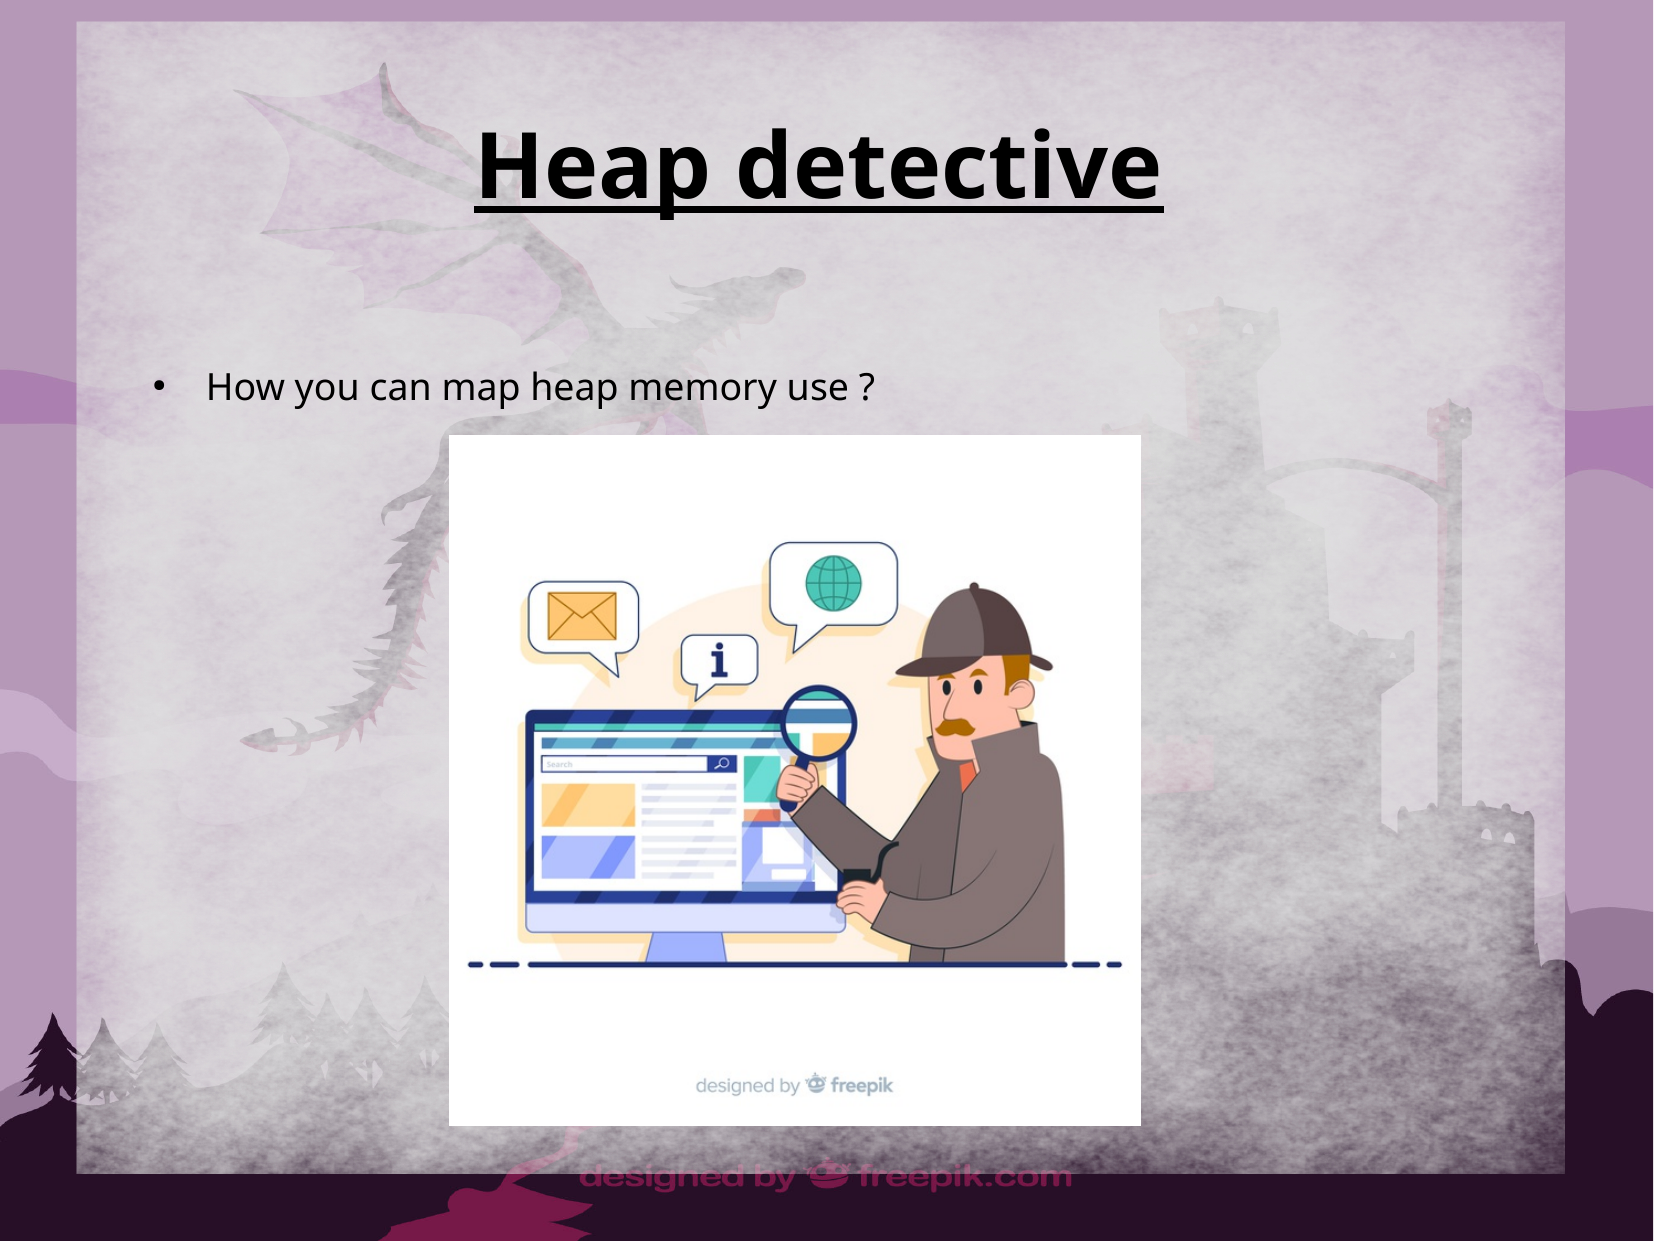

# Heap detective
How you can map heap memory use ?